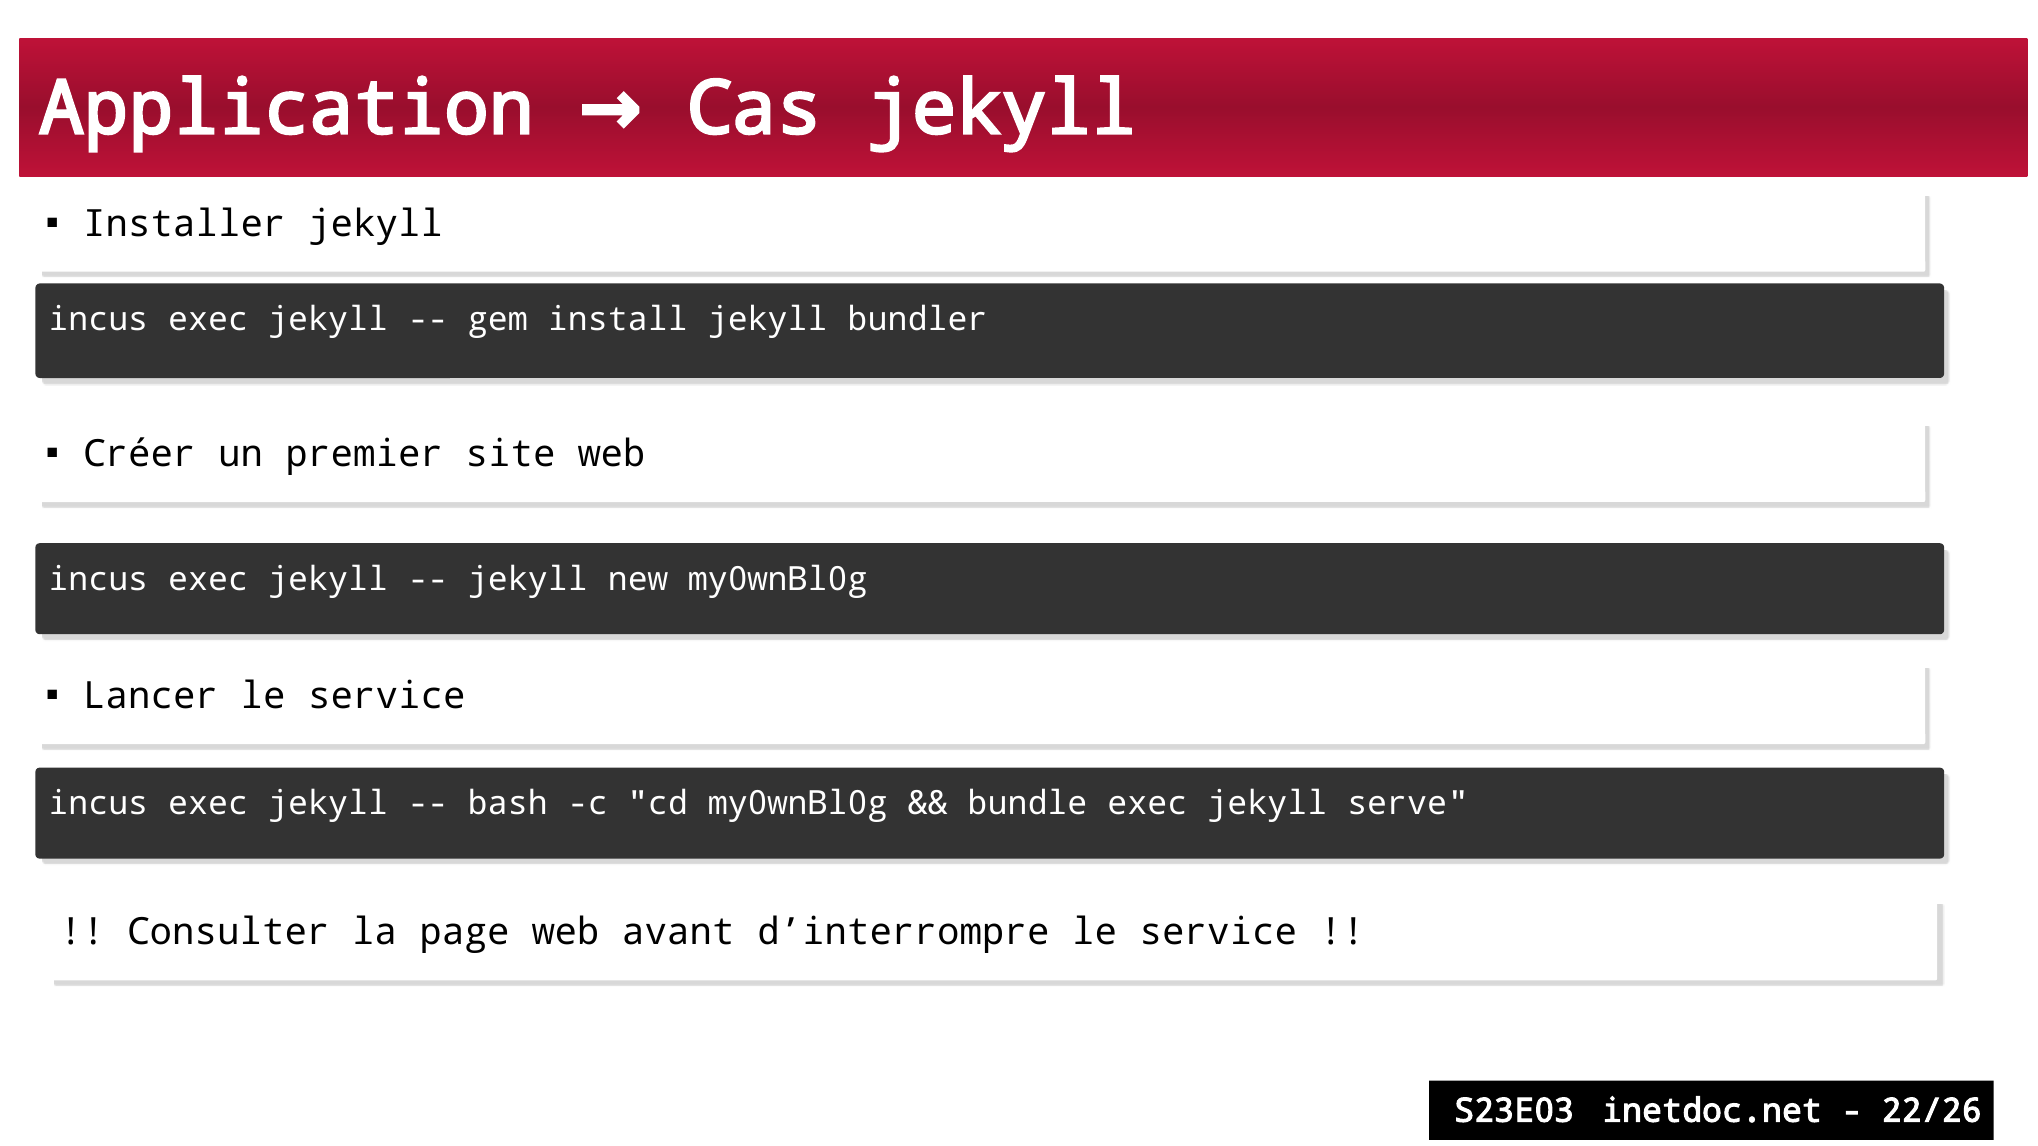

Application → Cas jekyll
Installer jekyll
incus exec jekyll -- gem install jekyll bundler
Créer un premier site web
incus exec jekyll -- jekyll new my0wnBl0g
Lancer le service
incus exec jekyll -- bash -c "cd my0wnBl0g && bundle exec jekyll serve"
!! Consulter la page web avant d’interrompre le service !!
S23E03	inetdoc.net - /26